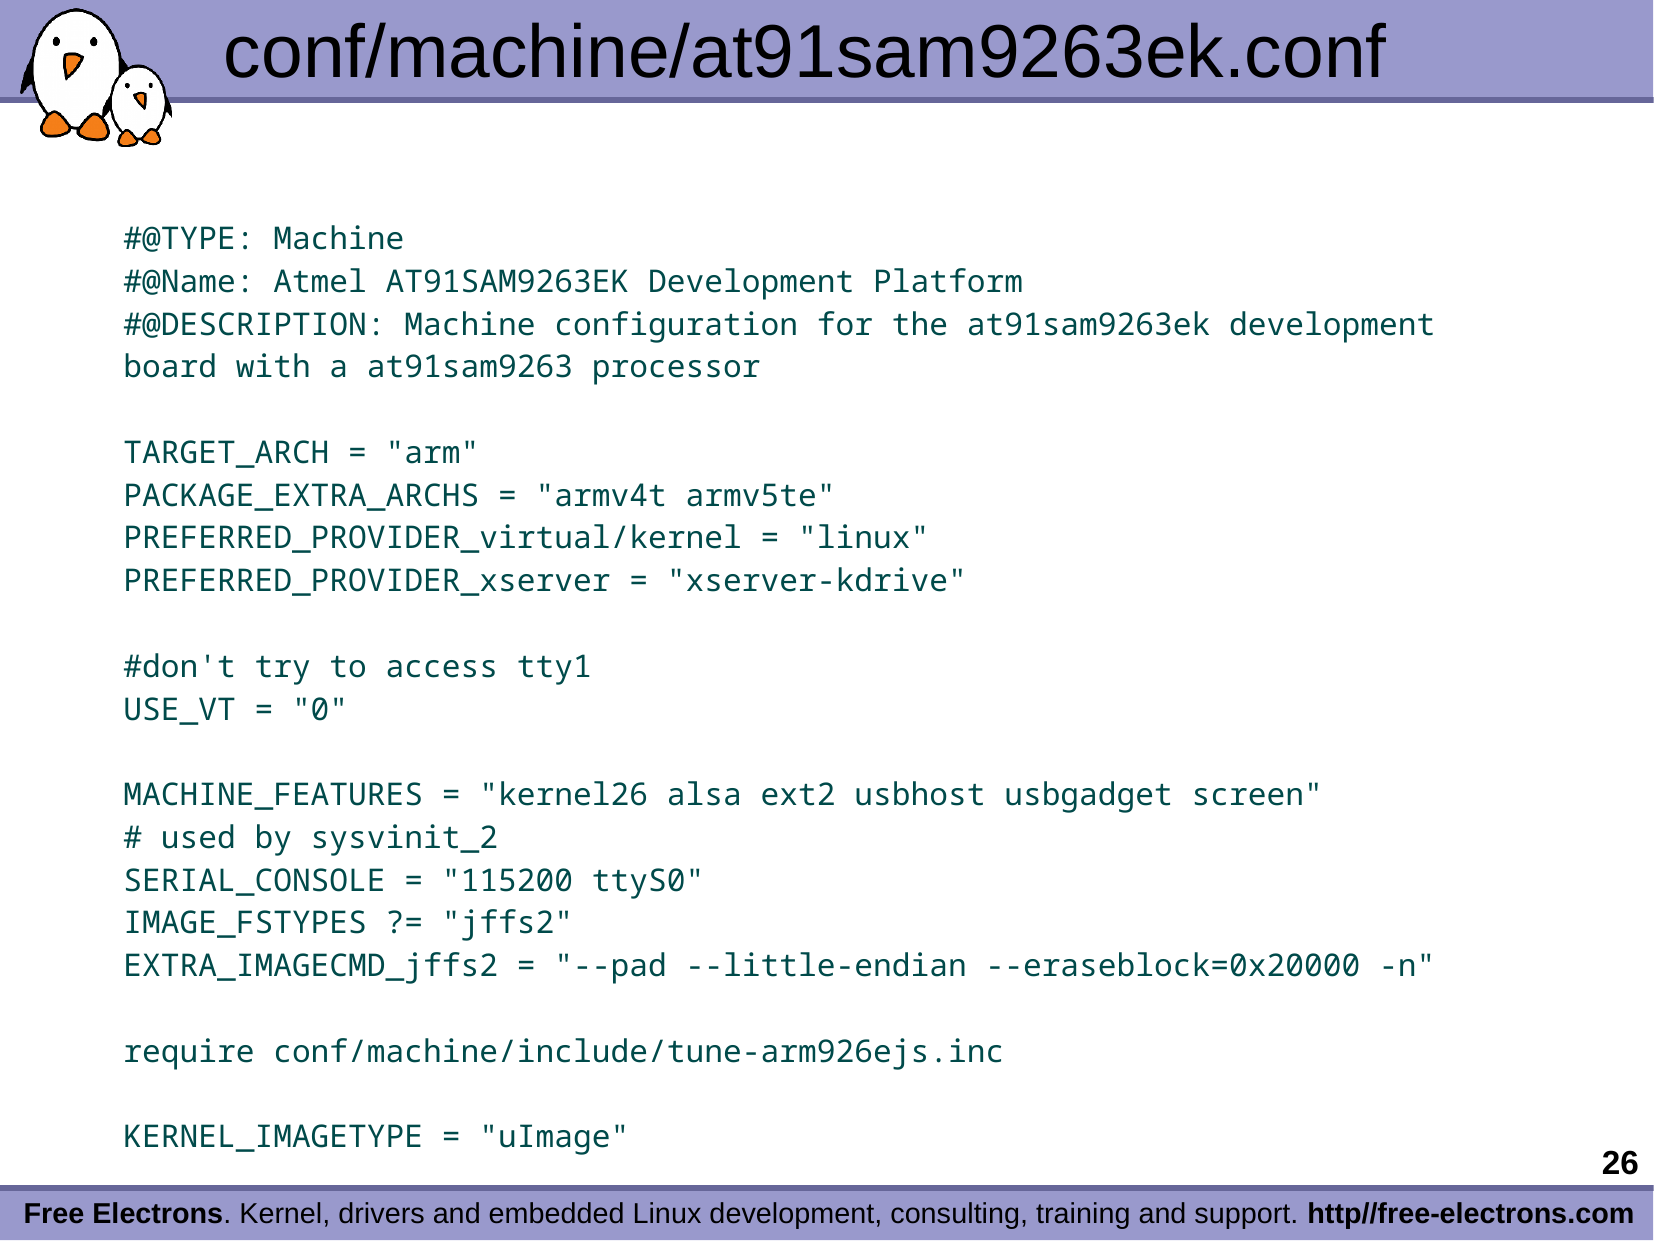

# conf/machine/at91sam9263ek.conf
#@TYPE: Machine
#@Name: Atmel AT91SAM9263EK Development Platform
#@DESCRIPTION: Machine configuration for the at91sam9263ek development board with a at91sam9263 processor
TARGET_ARCH = "arm"
PACKAGE_EXTRA_ARCHS = "armv4t armv5te"
PREFERRED_PROVIDER_virtual/kernel = "linux"
PREFERRED_PROVIDER_xserver = "xserver-kdrive"
#don't try to access tty1
USE_VT = "0"
MACHINE_FEATURES = "kernel26 alsa ext2 usbhost usbgadget screen"
# used by sysvinit_2
SERIAL_CONSOLE = "115200 ttyS0"
IMAGE_FSTYPES ?= "jffs2"
EXTRA_IMAGECMD_jffs2 = "--pad --little-endian --eraseblock=0x20000 -n"
require conf/machine/include/tune-arm926ejs.inc
KERNEL_IMAGETYPE = "uImage"